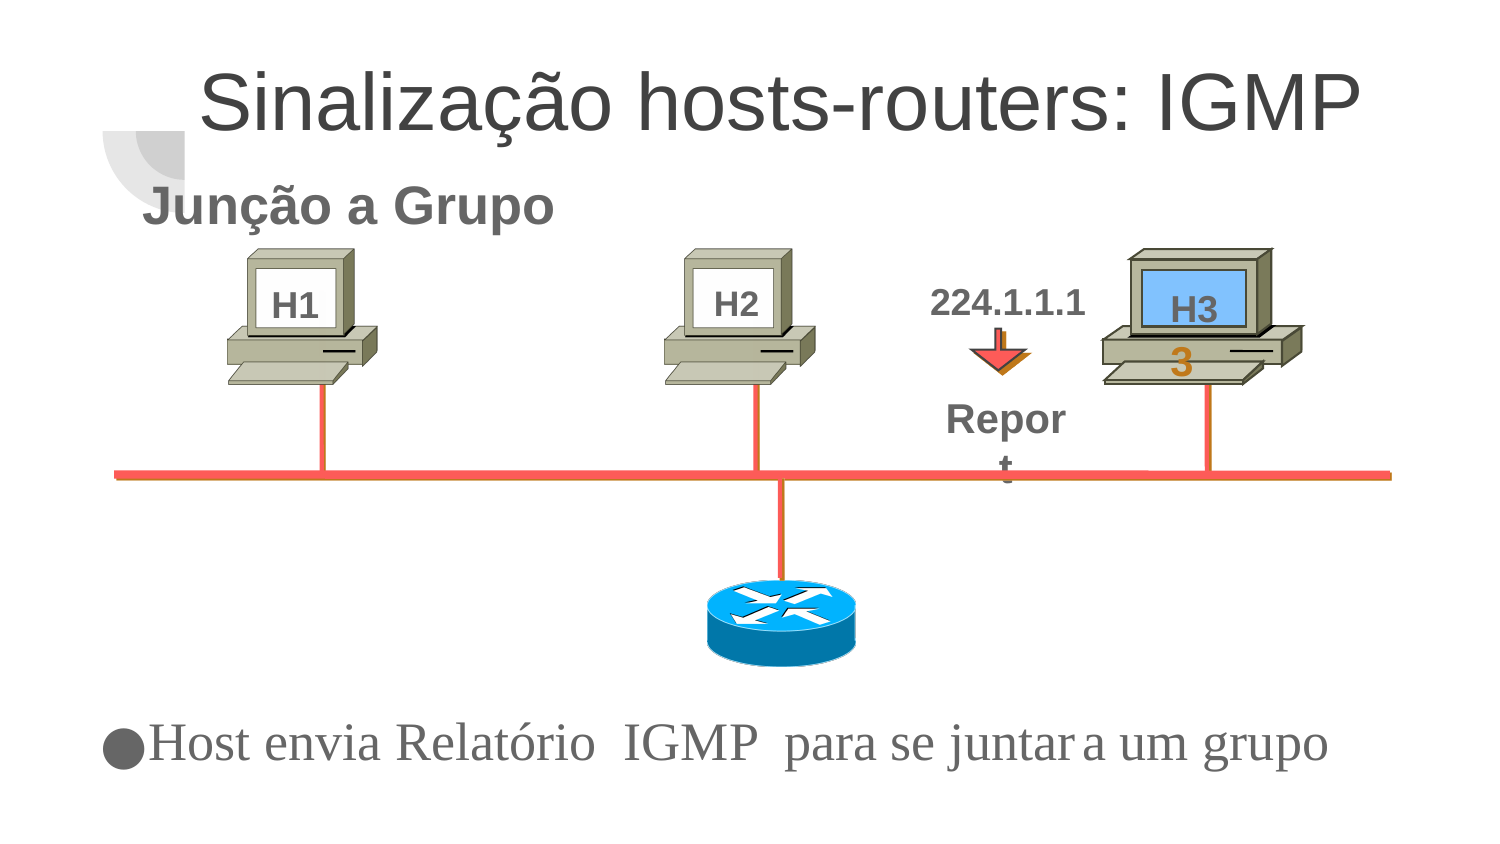

Sinalização hosts-routers: IGMP
Junção a Grupo
H3
224.1.1.1
Report
H3
H1
H2
# Host envia Relatório IGMP para se juntar a um grupo